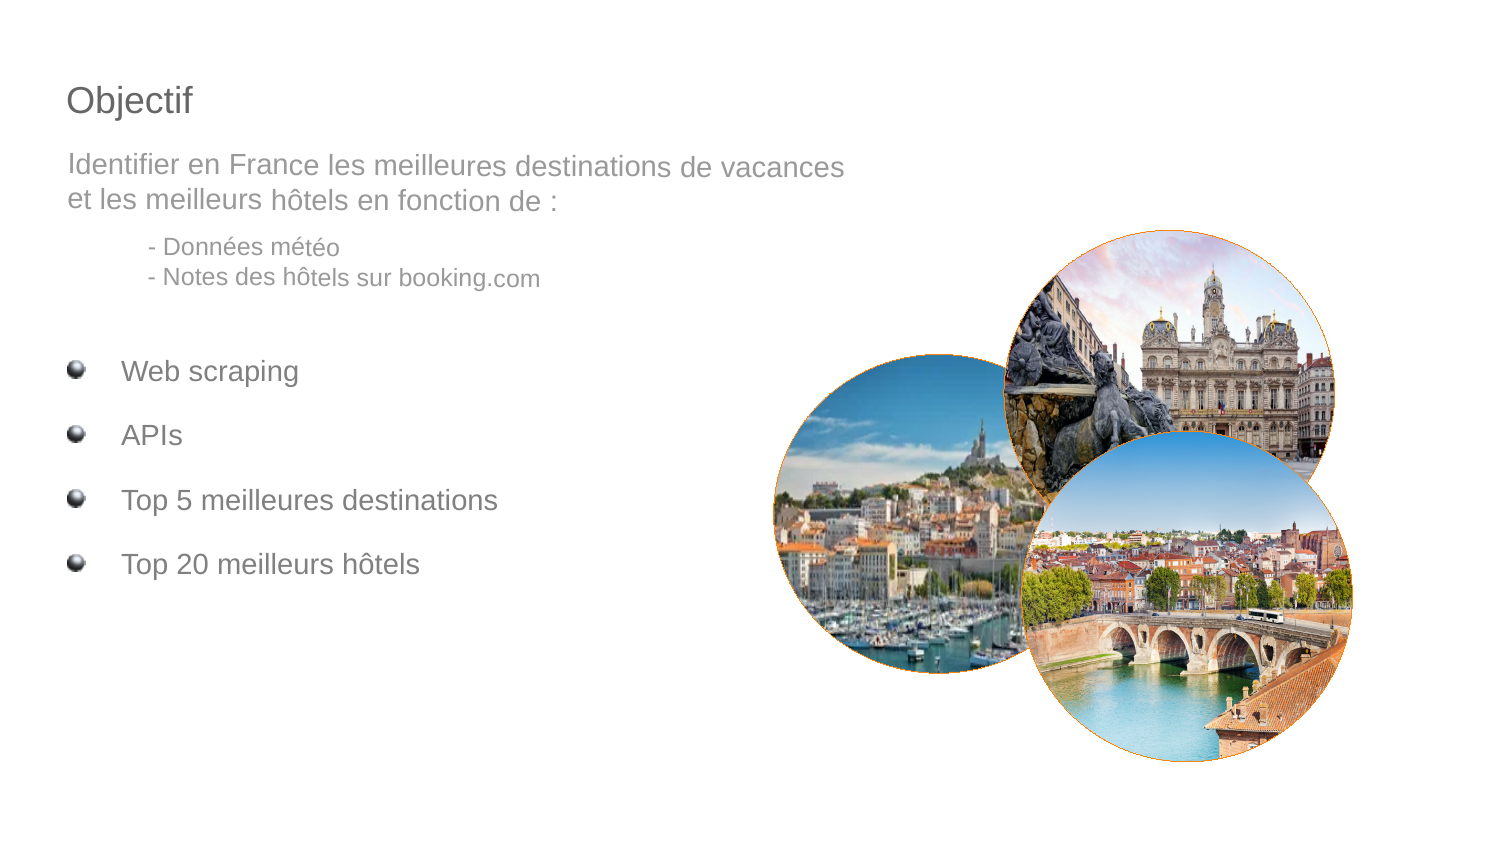

# Objectif
Identifier en France les meilleures destinations de vacances
et les meilleurs hôtels en fonction de :
 	 - Données météo
 	 - Notes des hôtels sur booking.com
Web scraping
APIs
Top 5 meilleures destinations
Top 20 meilleurs hôtels